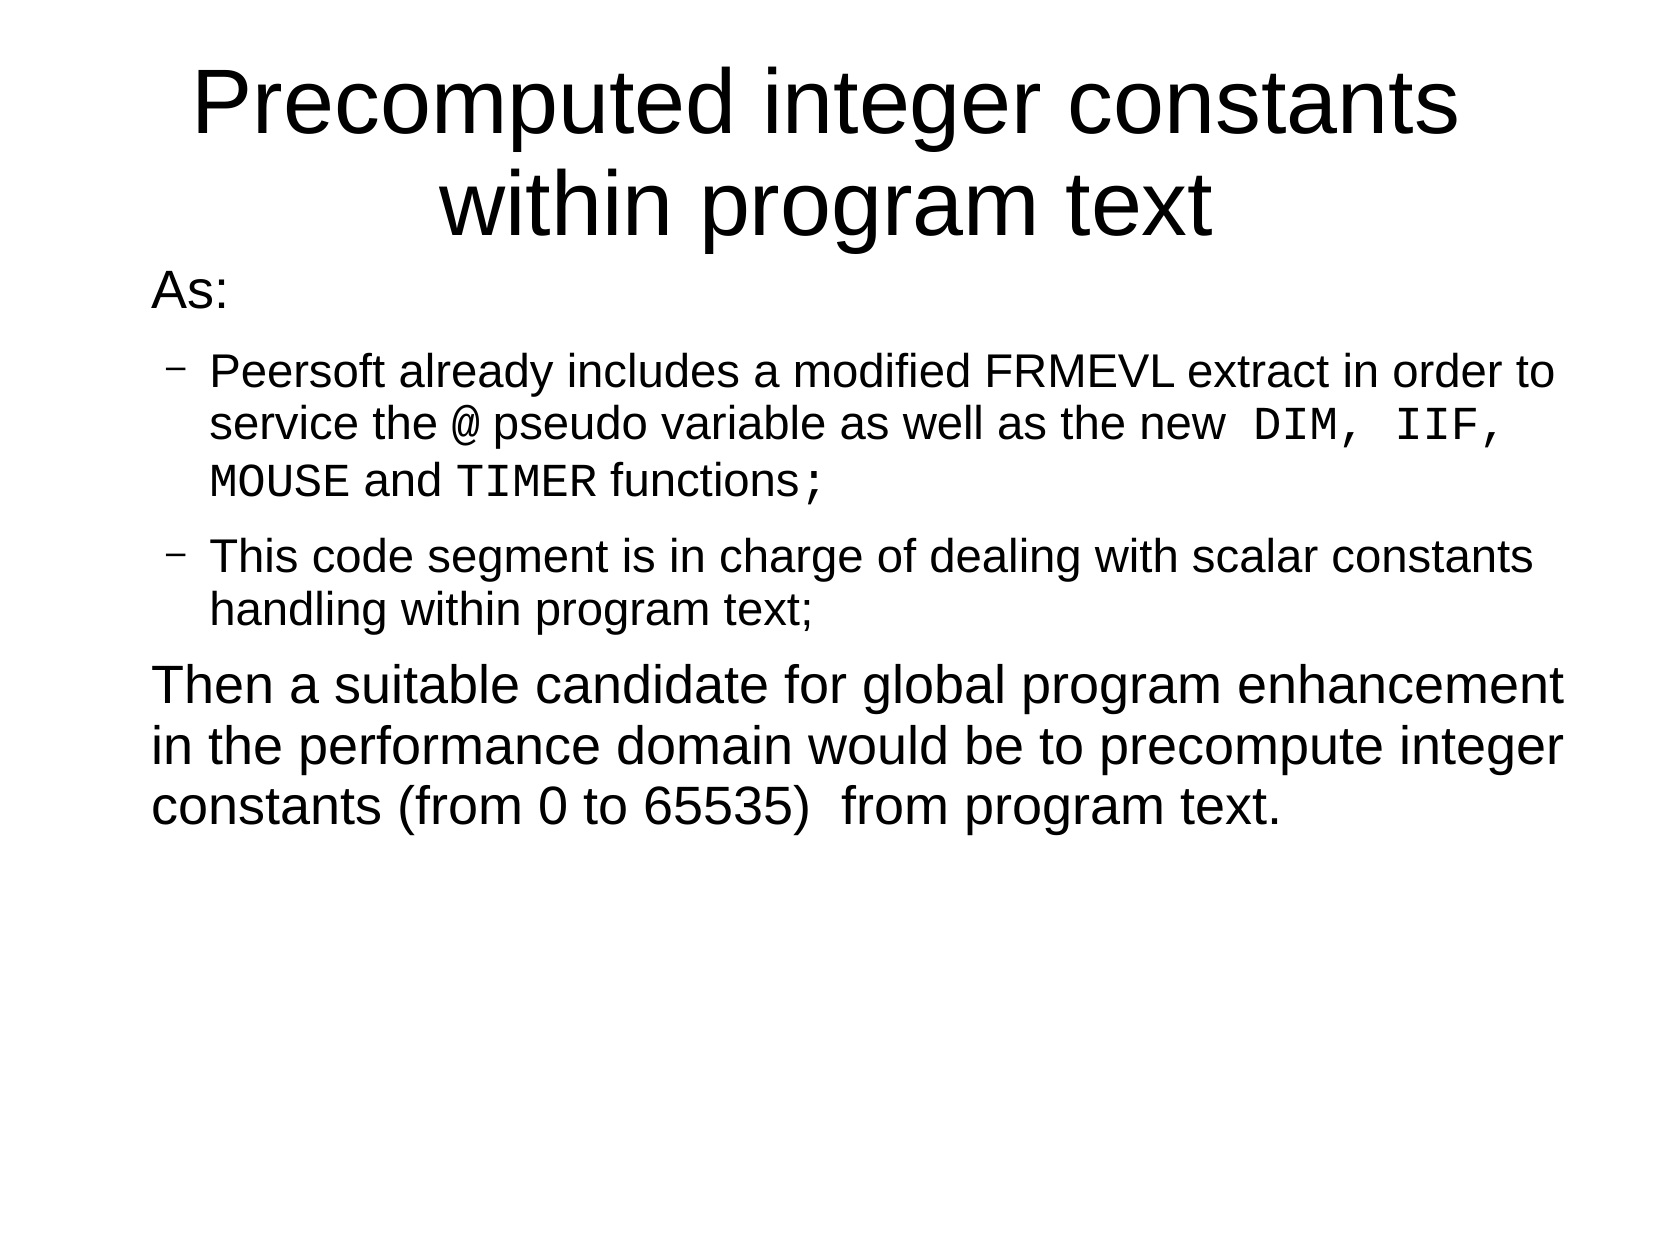

# Precomputed integer constants within program text
As:
Peersoft already includes a modified FRMEVL extract in order to service the @ pseudo variable as well as the new DIM, IIF, MOUSE and TIMER functions;
This code segment is in charge of dealing with scalar constants handling within program text;
Then a suitable candidate for global program enhancement in the performance domain would be to precompute integer constants (from 0 to 65535) from program text.